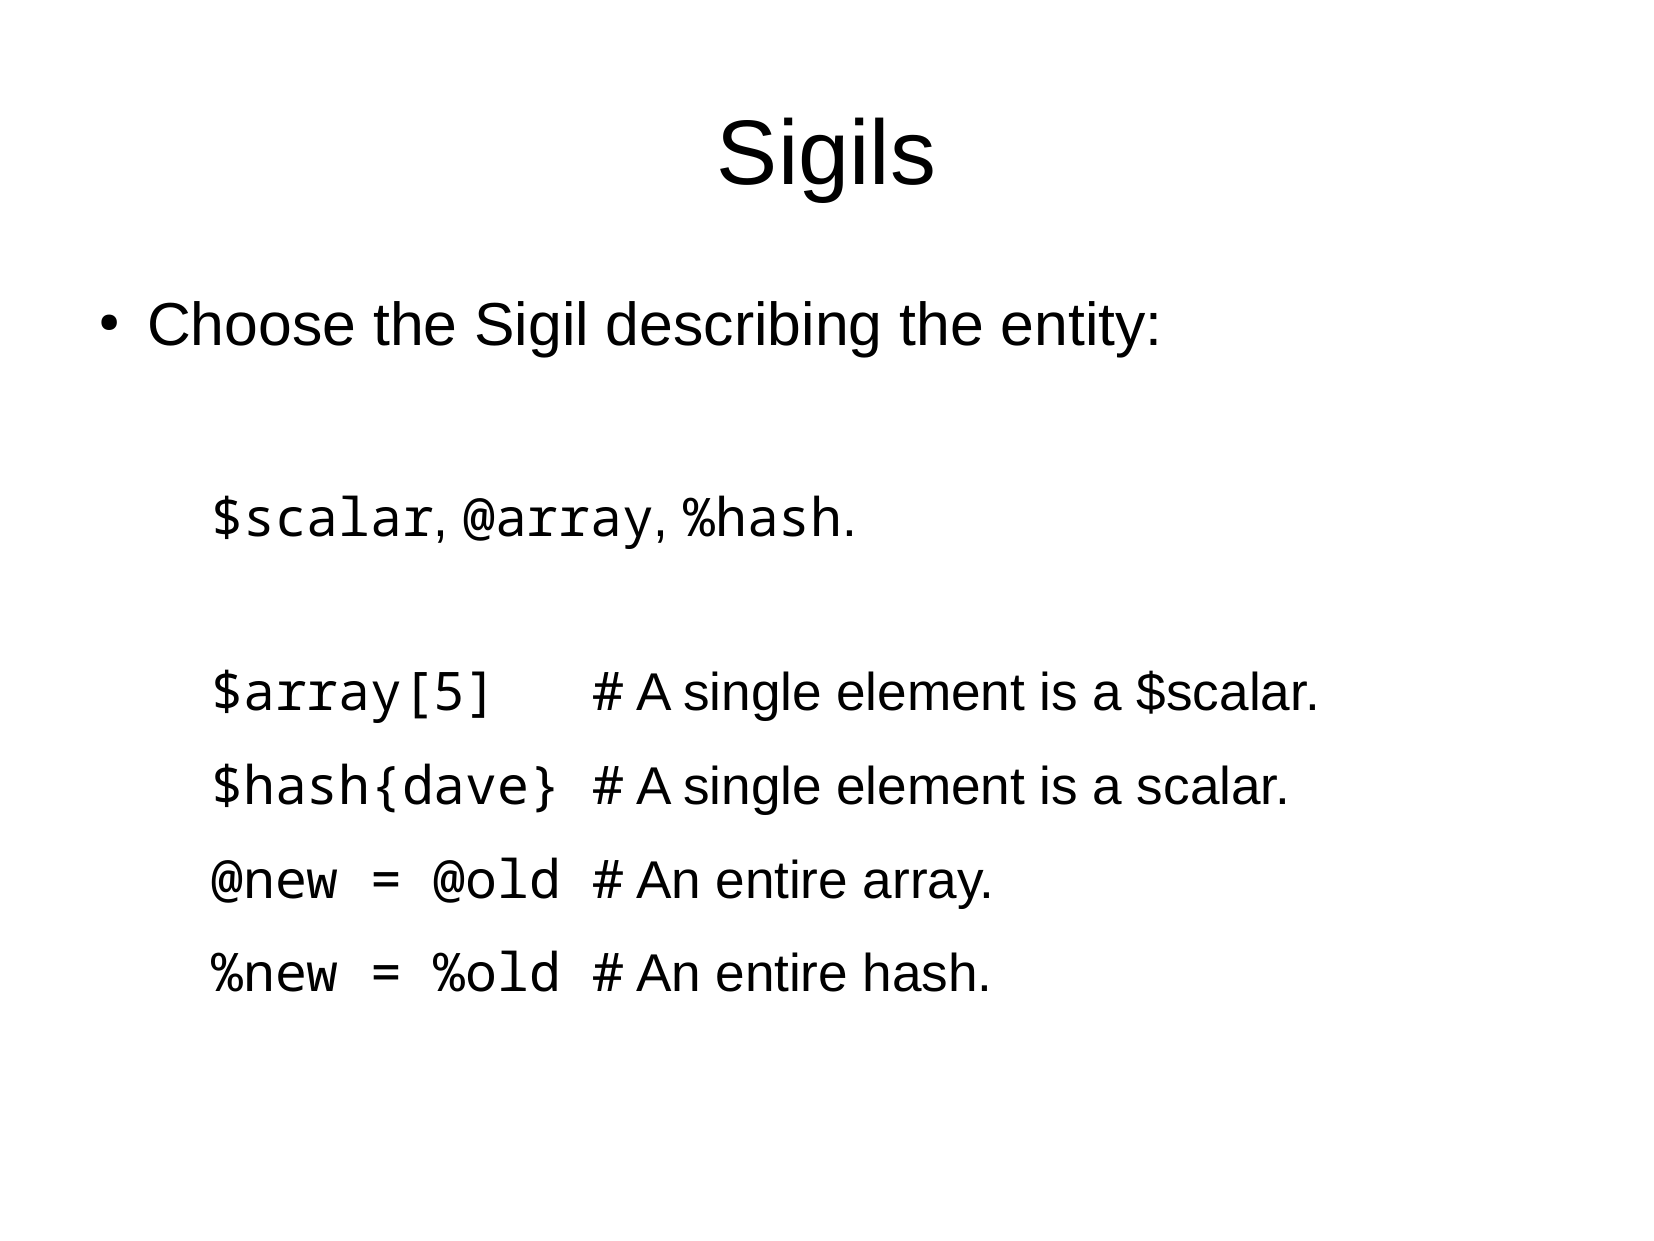

# Sigils
Choose the Sigil describing the entity:
$scalar, @array, %hash.
$array[5] # A single element is a $scalar.
$hash{dave} # A single element is a scalar.
@new = @old # An entire array.
%new = %old # An entire hash.